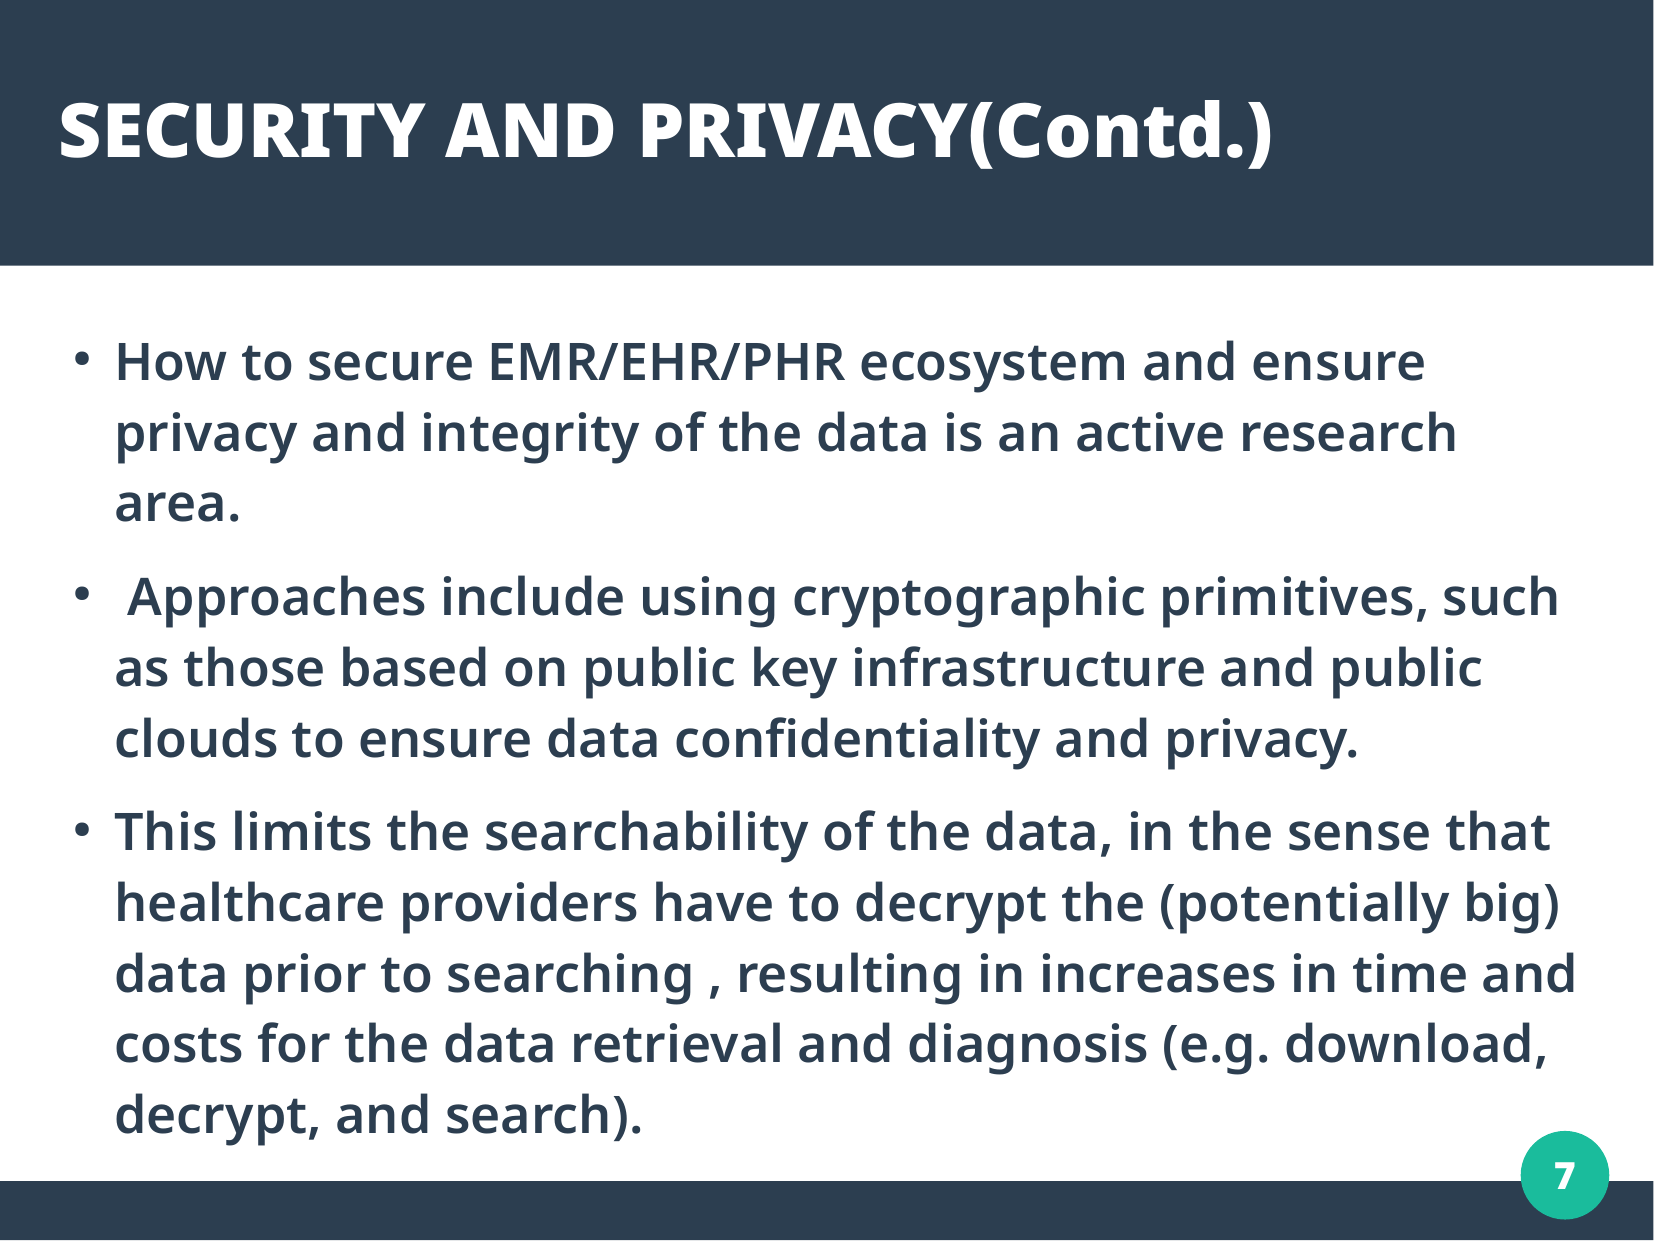

# SECURITY AND PRIVACY(Contd.)
How to secure EMR/EHR/PHR ecosystem and ensure privacy and integrity of the data is an active research area.
 Approaches include using cryptographic primitives, such as those based on public key infrastructure and public clouds to ensure data confidentiality and privacy.
This limits the searchability of the data, in the sense that healthcare providers have to decrypt the (potentially big) data prior to searching , resulting in increases in time and costs for the data retrieval and diagnosis (e.g. download, decrypt, and search).
7